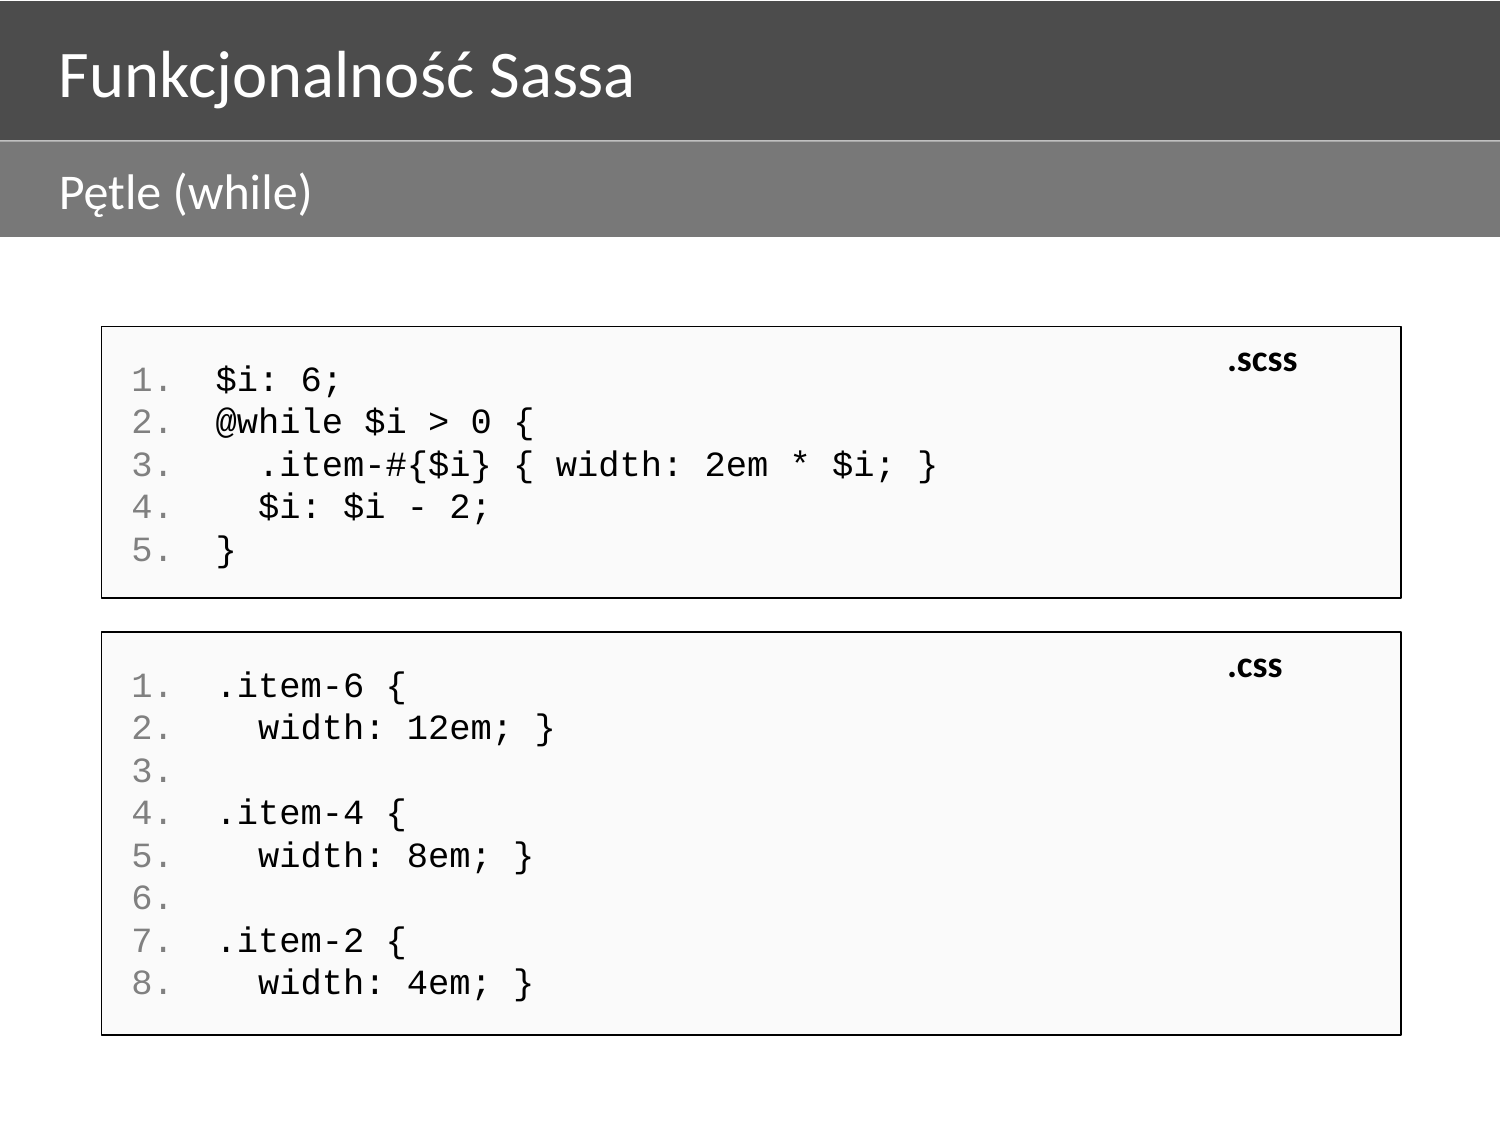

Funkcjonalność Sassa
Pętle (while)
$i: 6;
@while $i > 0 {
 .item-#{$i} { width: 2em * $i; }
 $i: $i - 2;
}
.scss
.item-6 {
 width: 12em; }
.item-4 {
 width: 8em; }
.item-2 {
 width: 4em; }
.css